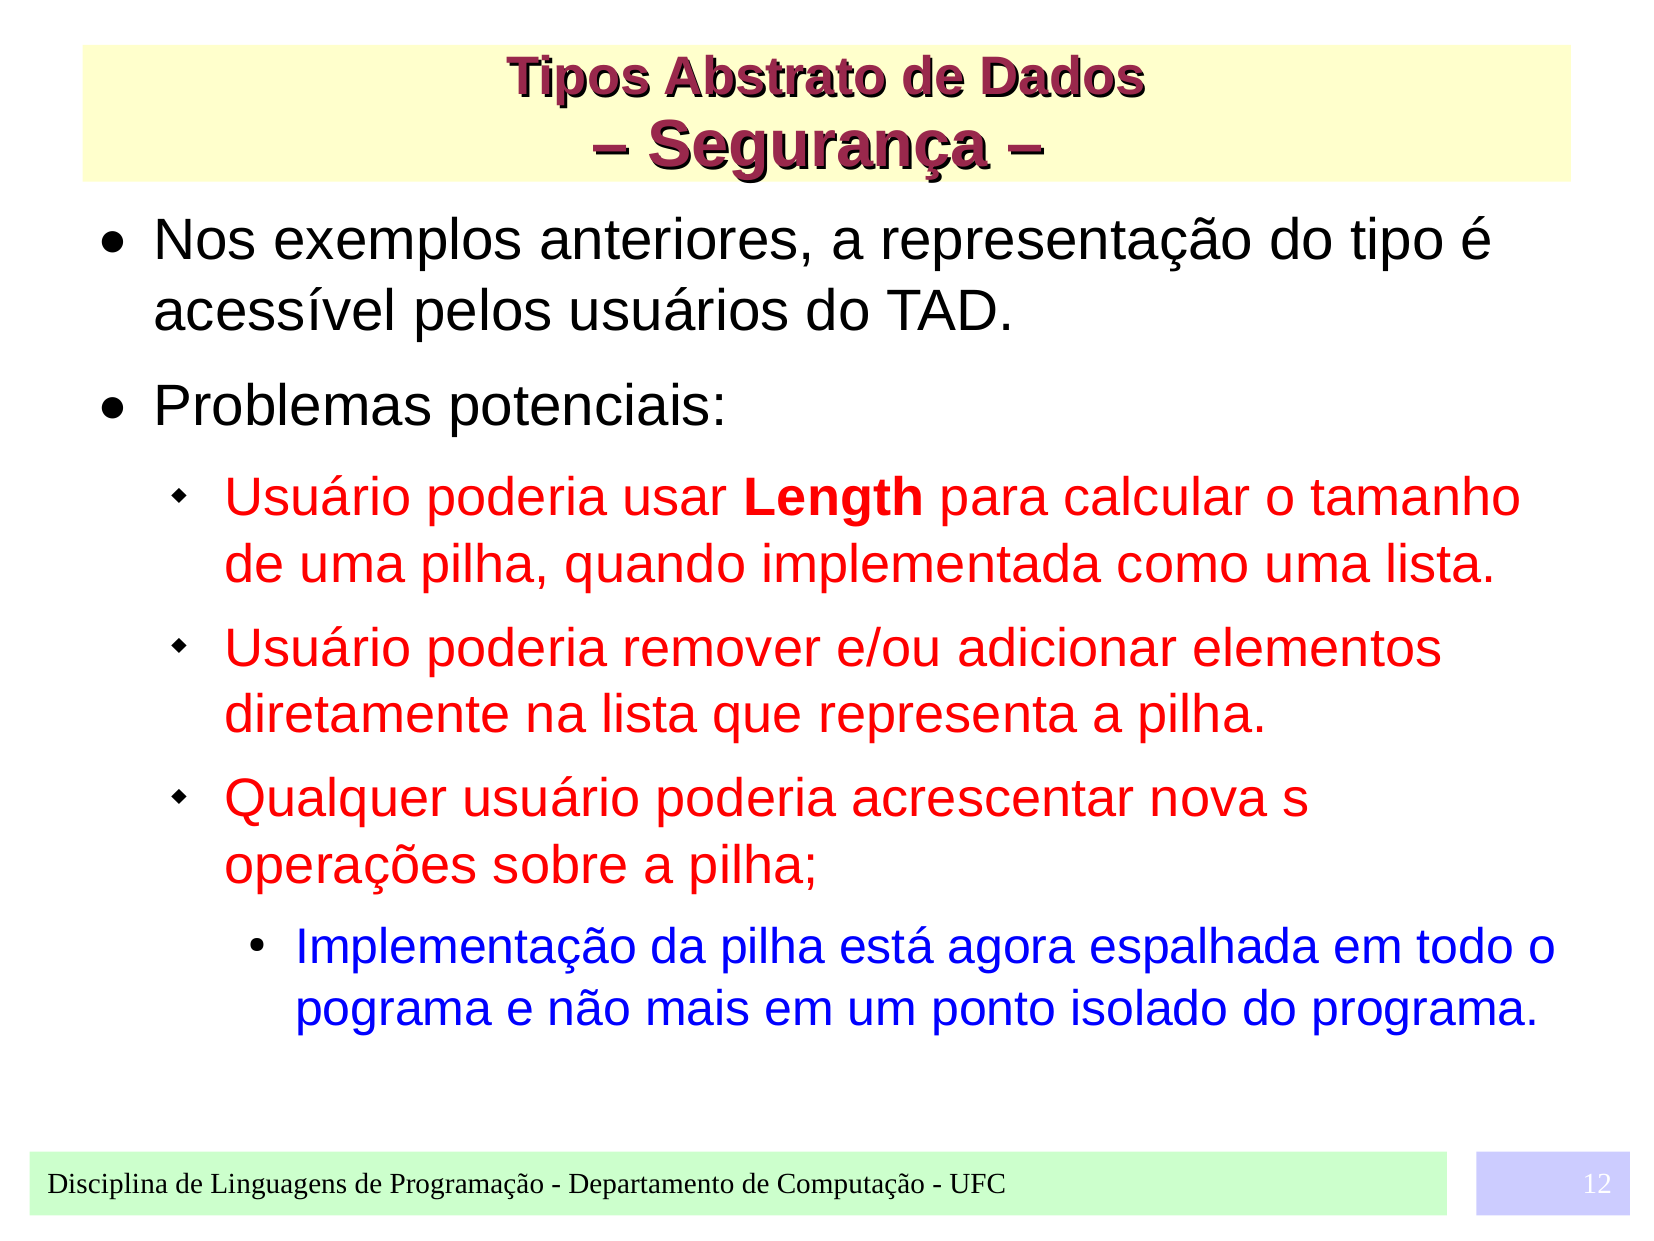

# Tipos Abstrato de Dados – Segurança –
Nos exemplos anteriores, a representação do tipo é acessível pelos usuários do TAD.
Problemas potenciais:
Usuário poderia usar Length para calcular o tamanho de uma pilha, quando implementada como uma lista.
Usuário poderia remover e/ou adicionar elementos diretamente na lista que representa a pilha.
Qualquer usuário poderia acrescentar nova s operações sobre a pilha;
Implementação da pilha está agora espalhada em todo o pograma e não mais em um ponto isolado do programa.
Disciplina de Linguagens de Programação - Departamento de Computação - UFC
12